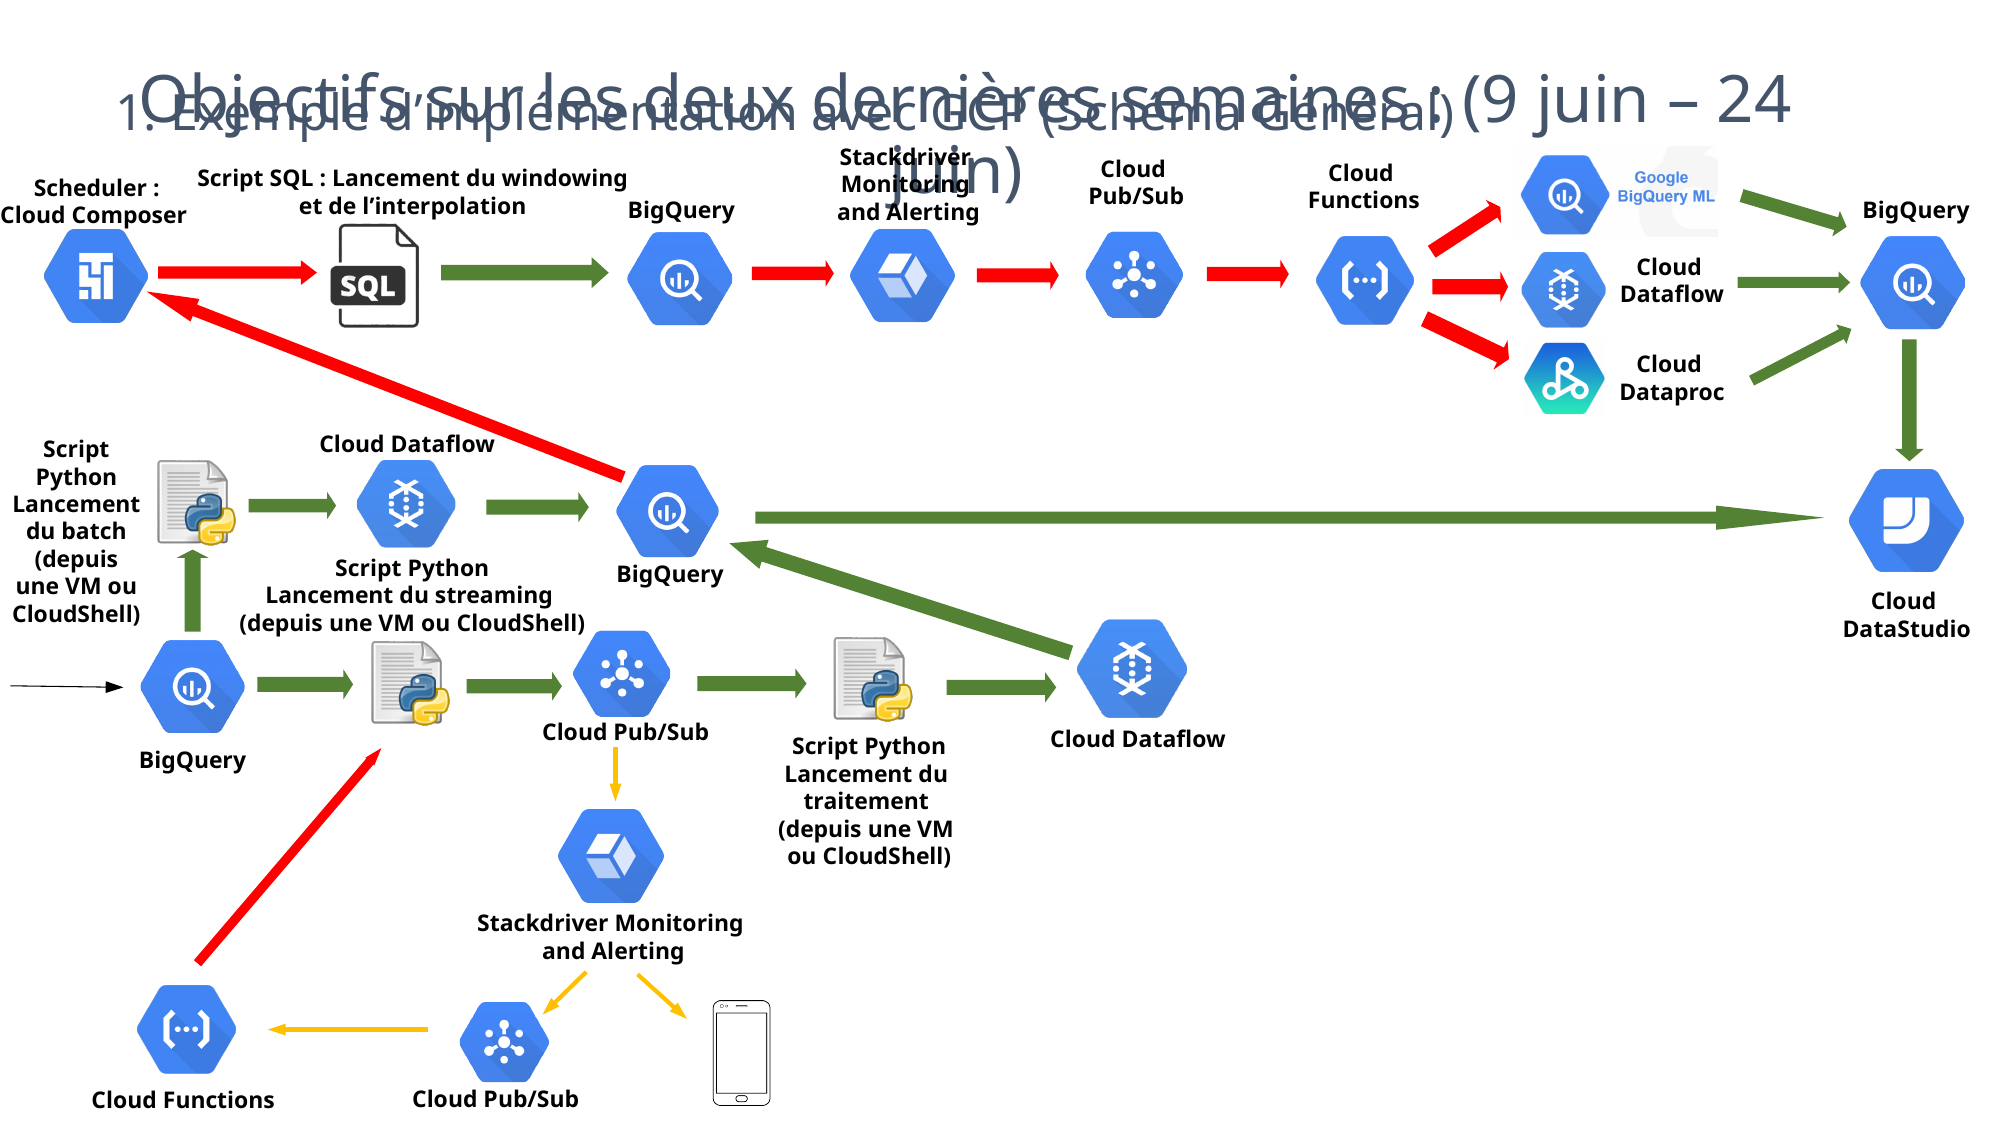

# Objectifs sur les deux dernières semaines : (9 juin – 24 juin)
1. Exemple d’implémentation avec GCP (Schéma Général)
Stackdriver
Monitoring
and Alerting
Cloud
Pub/Sub
Cloud
Functions
Script SQL : Lancement du windowing
et de l’interpolation
Scheduler :
Cloud Composer
BigQuery
BigQuery
Cloud
Dataflow
Cloud
Dataproc
Cloud Dataflow
Script Python
Lancement du batch (depuis une VM ou CloudShell)
Script Python
Lancement du streaming
(depuis une VM ou CloudShell)
BigQuery
Cloud
DataStudio
Cloud Pub/Sub
Cloud Dataflow
Script Python
Lancement du
traitement
(depuis une VM
ou CloudShell)
BigQuery
Stackdriver Monitoring
and Alerting
Cloud Pub/Sub
Cloud Functions